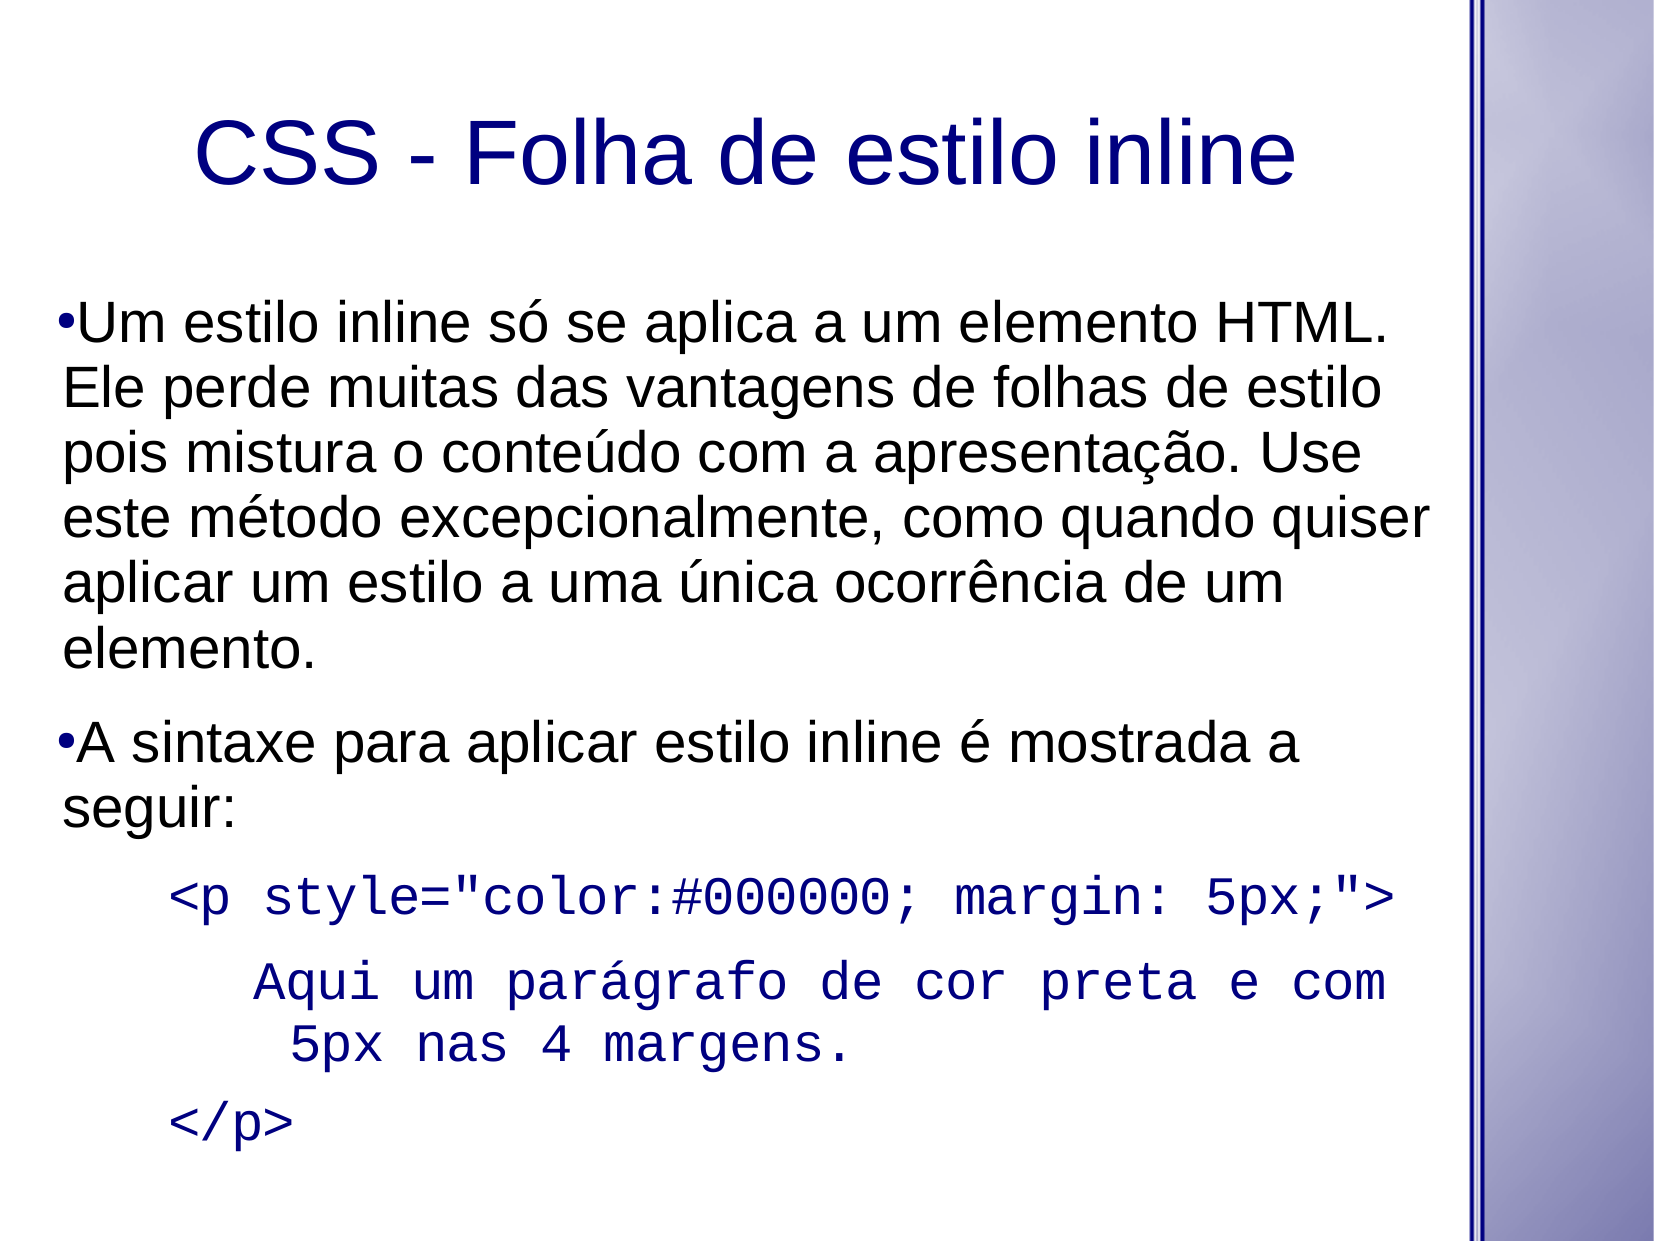

# CSS - Folha de estilo inline
Um estilo inline só se aplica a um elemento HTML. Ele perde muitas das vantagens de folhas de estilo pois mistura o conteúdo com a apresentação. Use este método excepcionalmente, como quando quiser aplicar um estilo a uma única ocorrência de um elemento.
A sintaxe para aplicar estilo inline é mostrada a seguir:
<p style="color:#000000; margin: 5px;">
Aqui um parágrafo de cor preta e com 5px nas 4 margens.
</p>